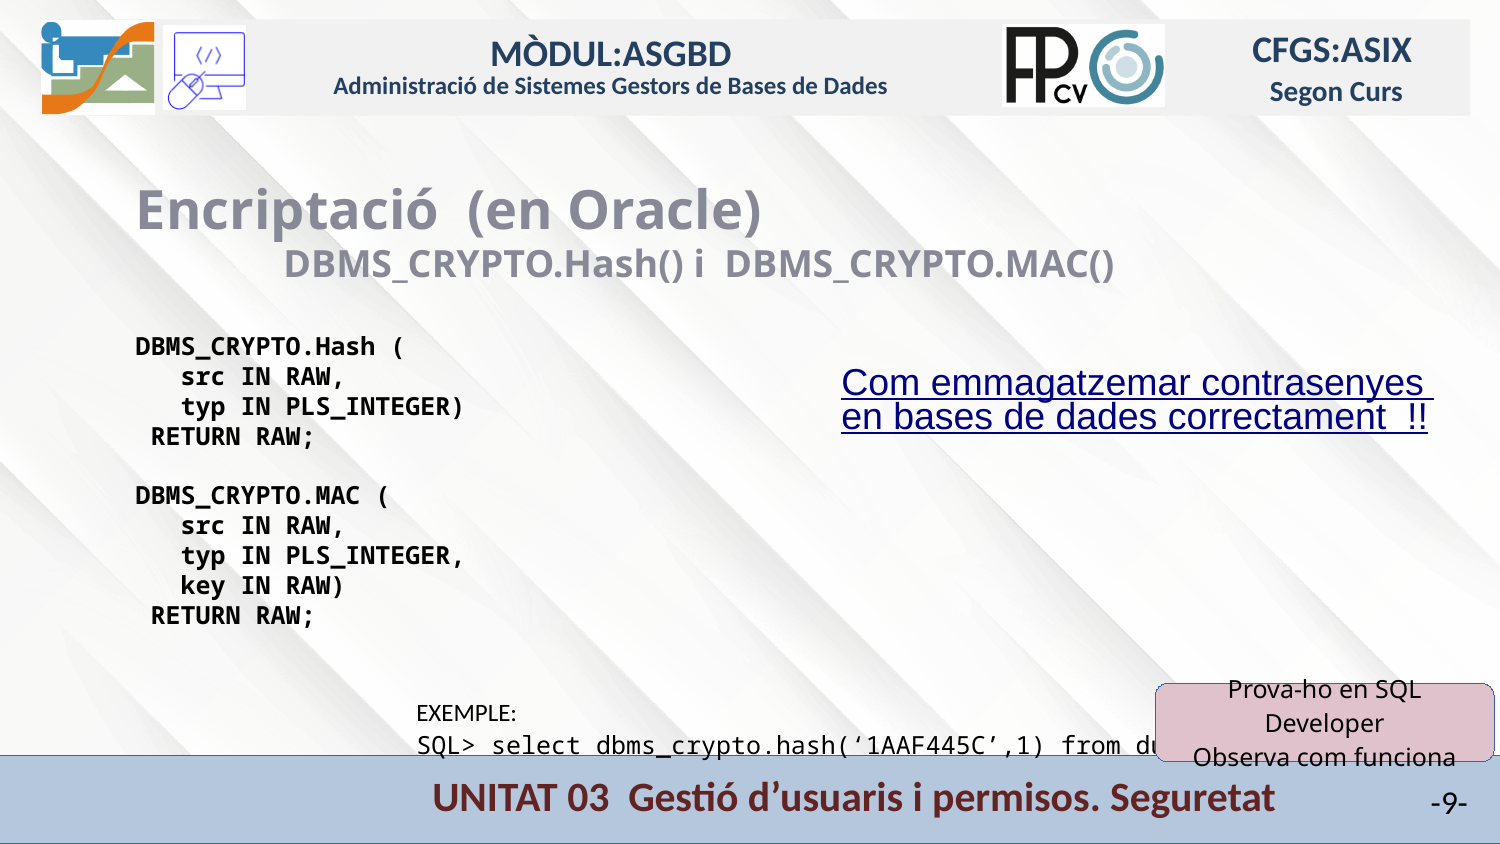

# Encriptació (en Oracle) DBMS_CRYPTO.Hash() i DBMS_CRYPTO.MAC() DBMS_CRYPTO.Hash ( src IN RAW, typ IN PLS_INTEGER) RETURN RAW; DBMS_CRYPTO.MAC ( src IN RAW, typ IN PLS_INTEGER, key IN RAW) RETURN RAW;
Com emmagatzemar contrasenyes en bases de dades correctament !!
Prova-ho en SQL Developer
Observa com funciona
EXEMPLE:
SQL> select dbms_crypto.hash(‘1AAF445C’,1) from dual;